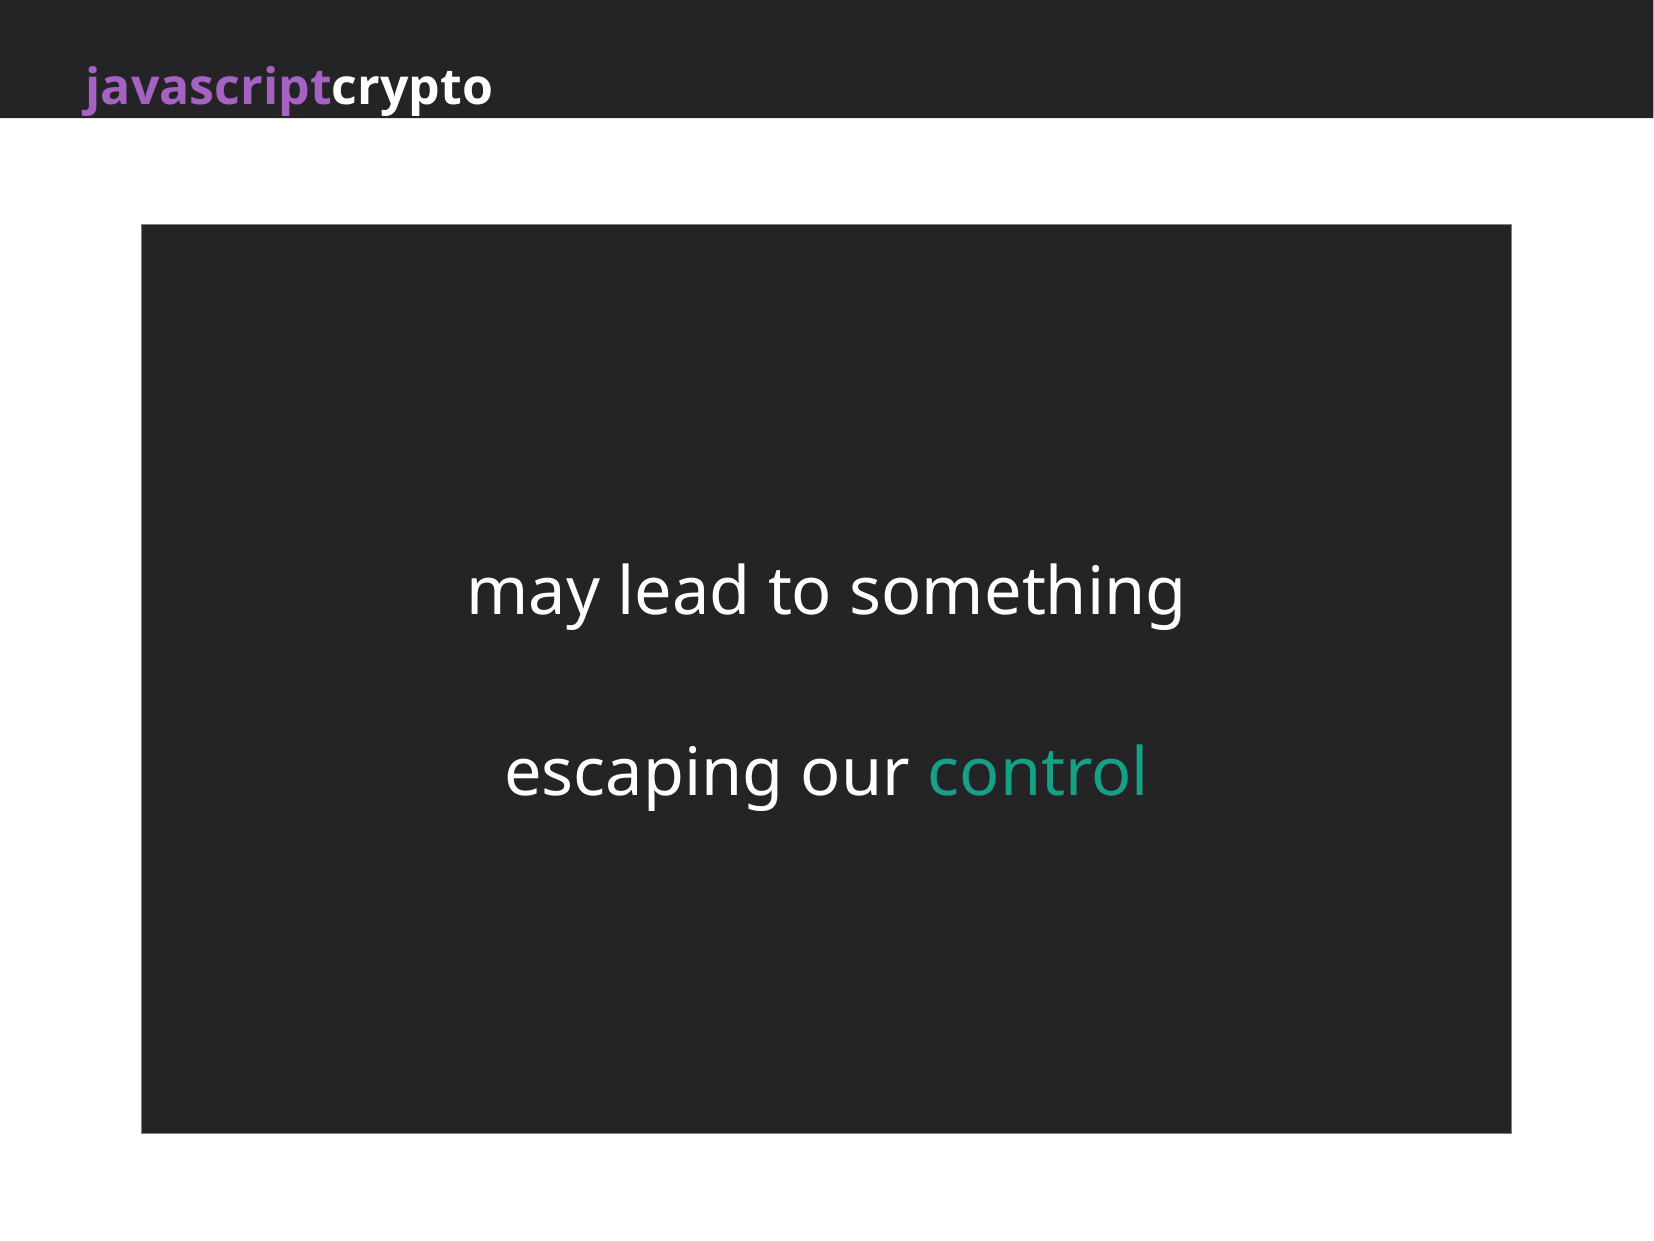

javascriptcrypto
may lead to something
escaping our control